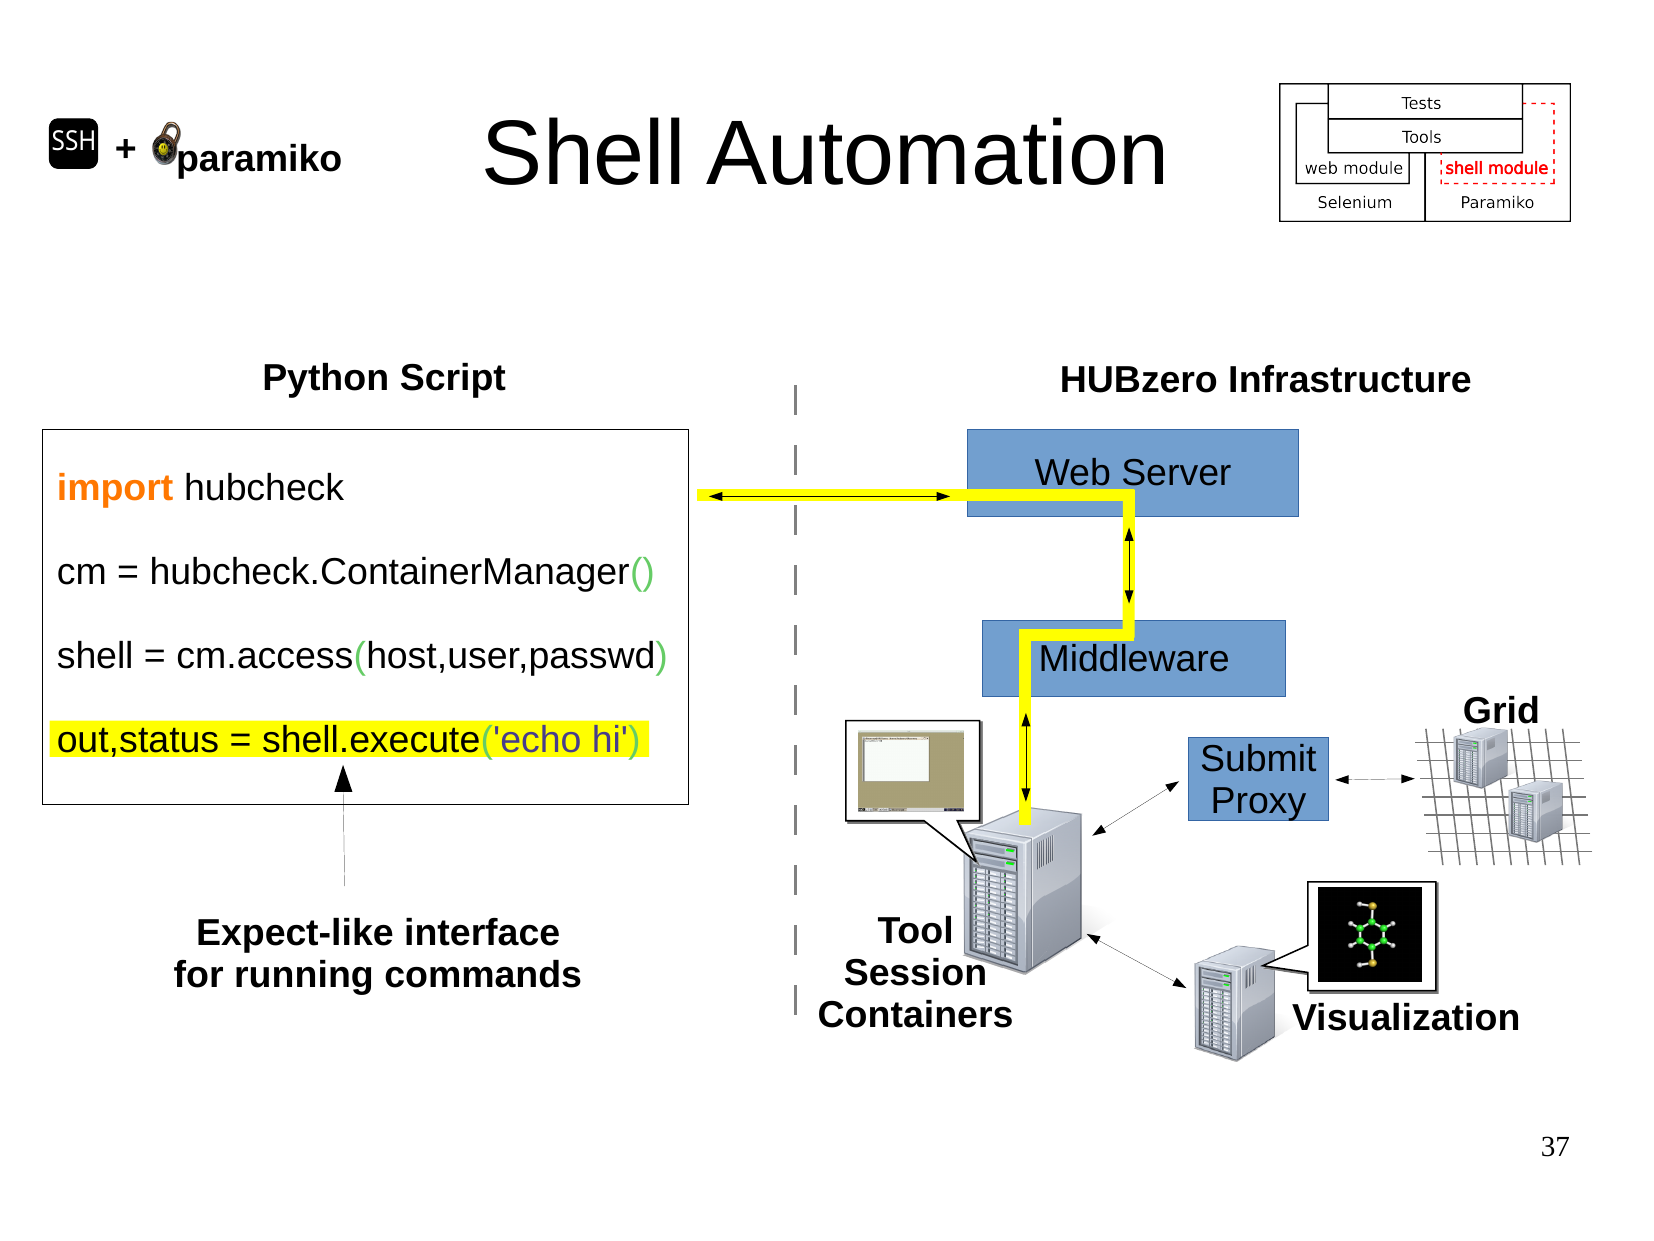

# Shell Automation
+
paramiko
Python Script
HUBzero Infrastructure
Web Server
import hubcheck
cm = hubcheck.ContainerManager()
shell = cm.access(host,user,passwd)
out,status = shell.execute('echo hi')
Middleware
Grid
Submit
Proxy
Tool Session
Containers
Expect-like interface
for running commands
Visualization
37